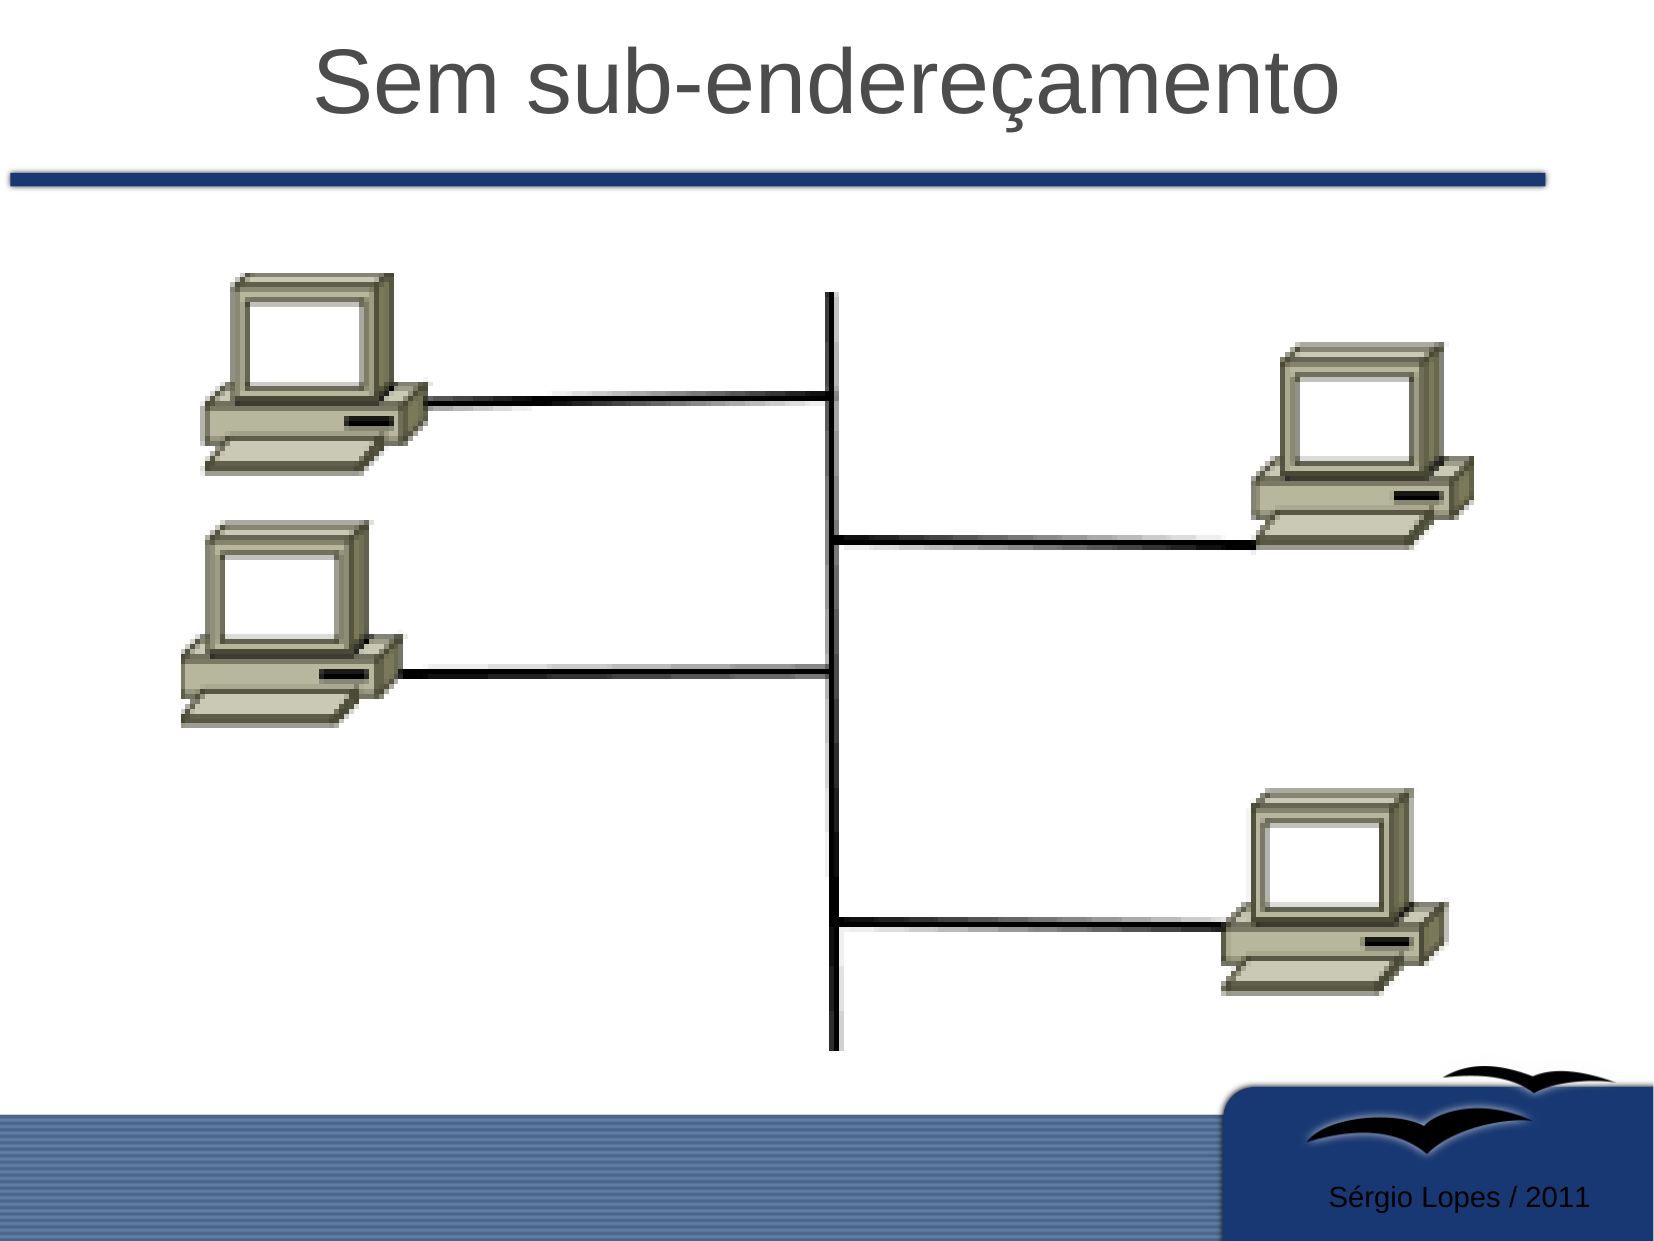

# Sem sub-endereçamento
Sérgio Lopes / 2011